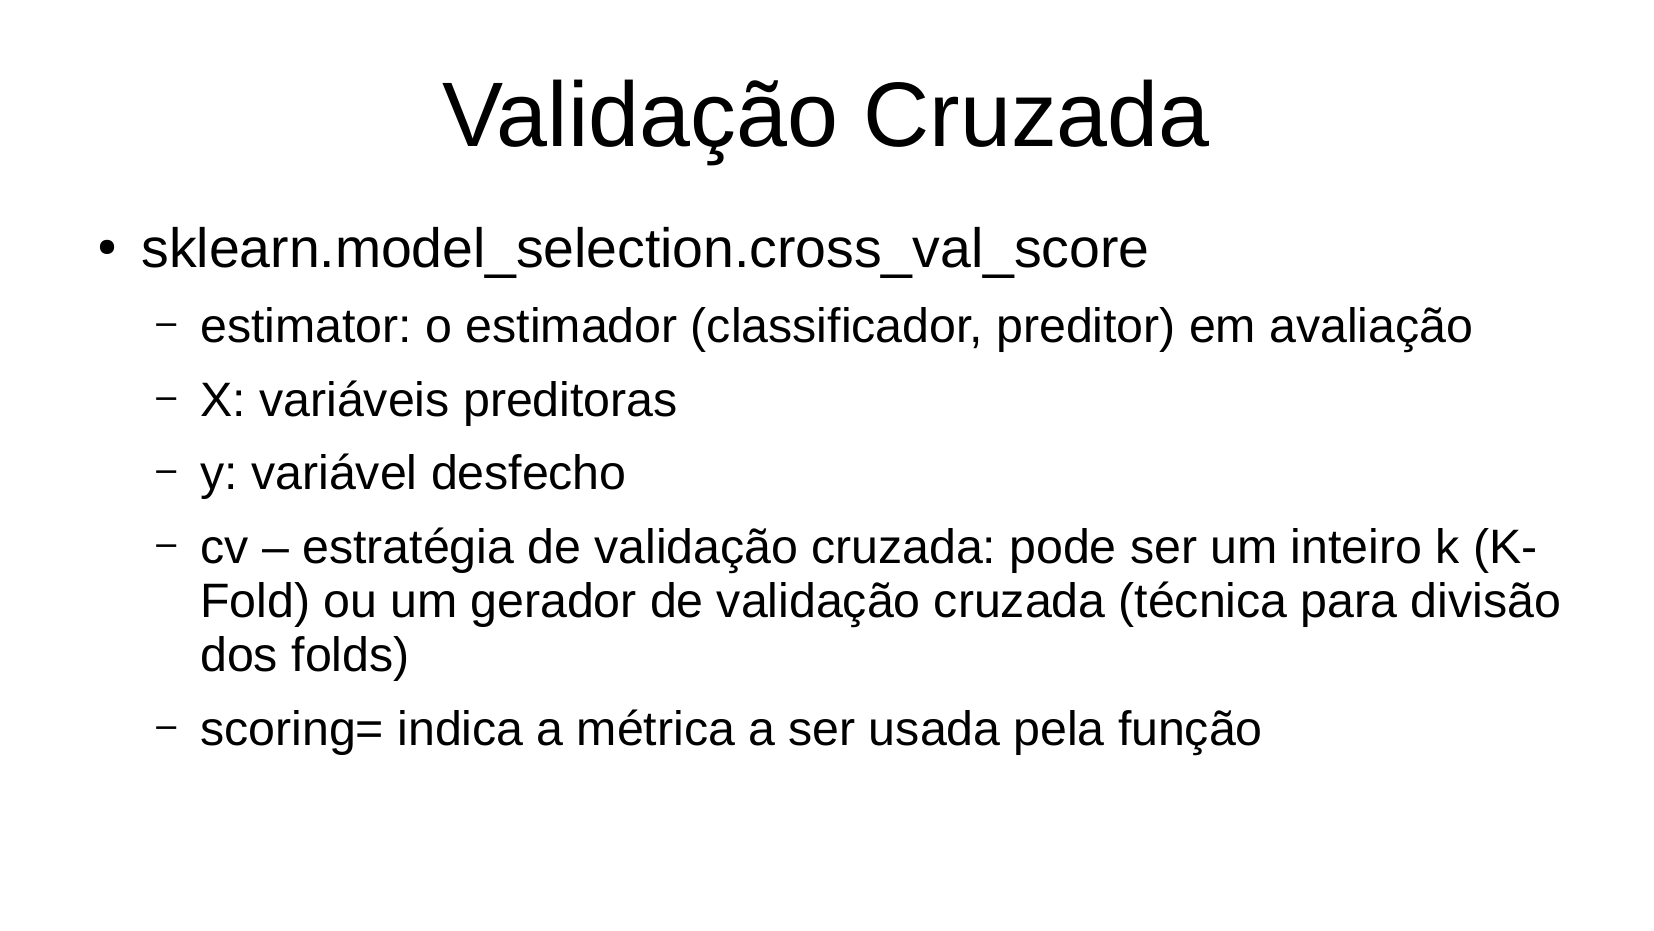

# Validação Cruzada
sklearn.model_selection.cross_val_score
estimator: o estimador (classificador, preditor) em avaliação
X: variáveis preditoras
y: variável desfecho
cv – estratégia de validação cruzada: pode ser um inteiro k (K-Fold) ou um gerador de validação cruzada (técnica para divisão dos folds)
scoring= indica a métrica a ser usada pela função